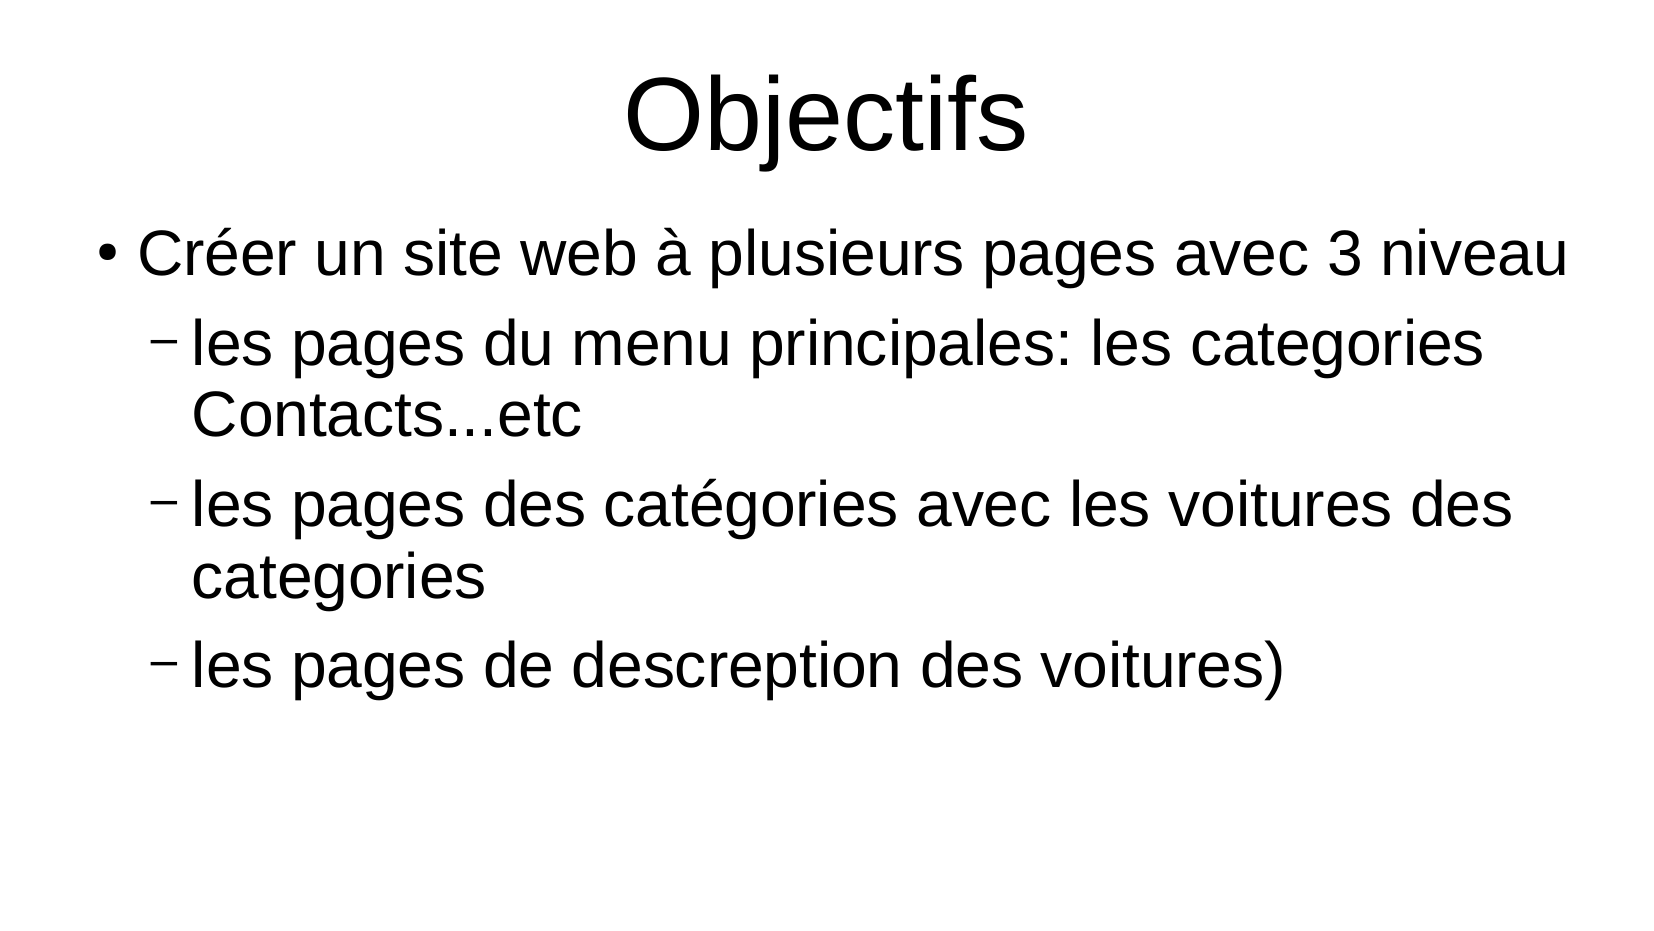

# Objectifs
Créer un site web à plusieurs pages avec 3 niveau
les pages du menu principales: les categories Contacts...etc
les pages des catégories avec les voitures des categories
les pages de descreption des voitures)